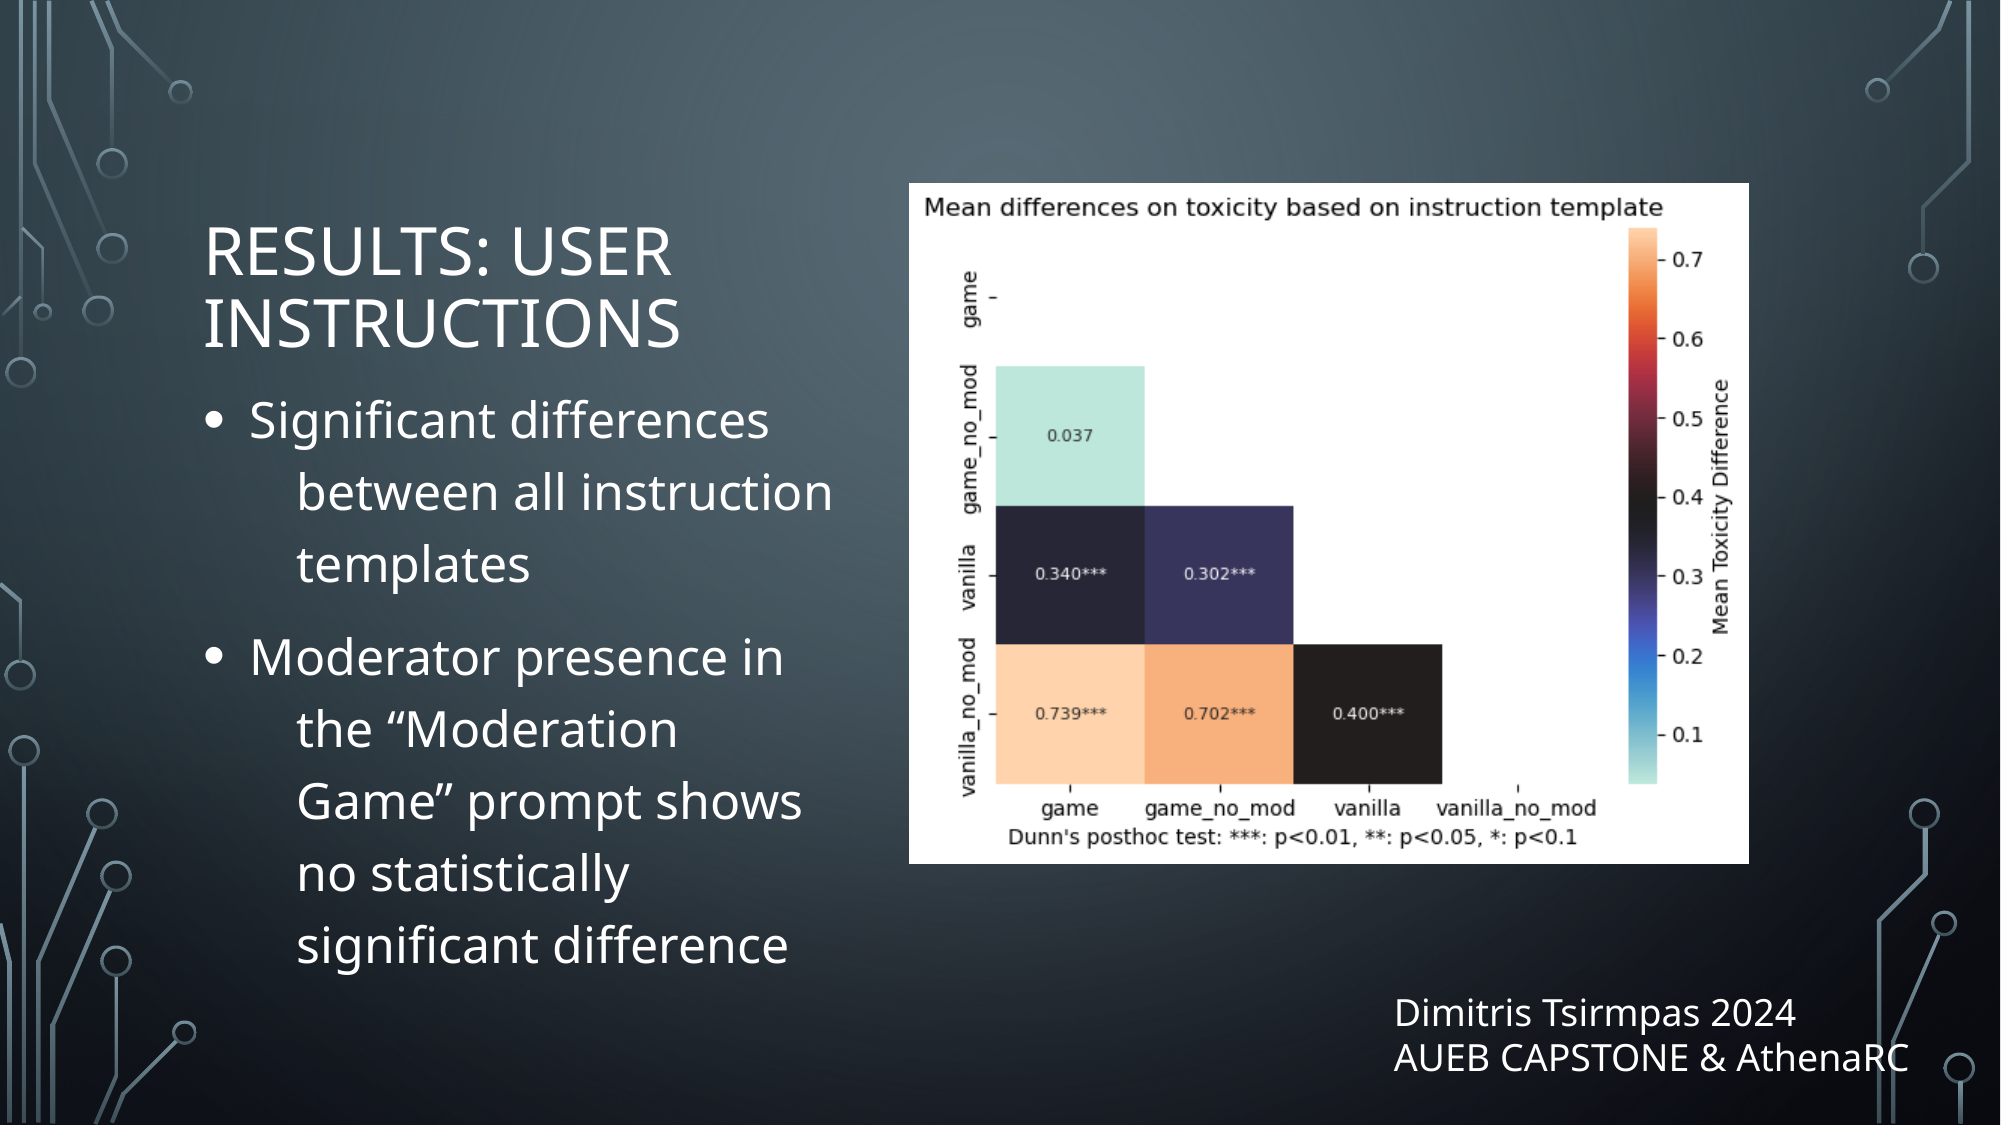

# Results: USER INSTRUCTIONS
Significant differences between all instruction templates
Moderator presence in the “Moderation Game” prompt shows no statistically significant difference
Dimitris Tsirmpas 2024
AUEB CAPSTONE & AthenaRC